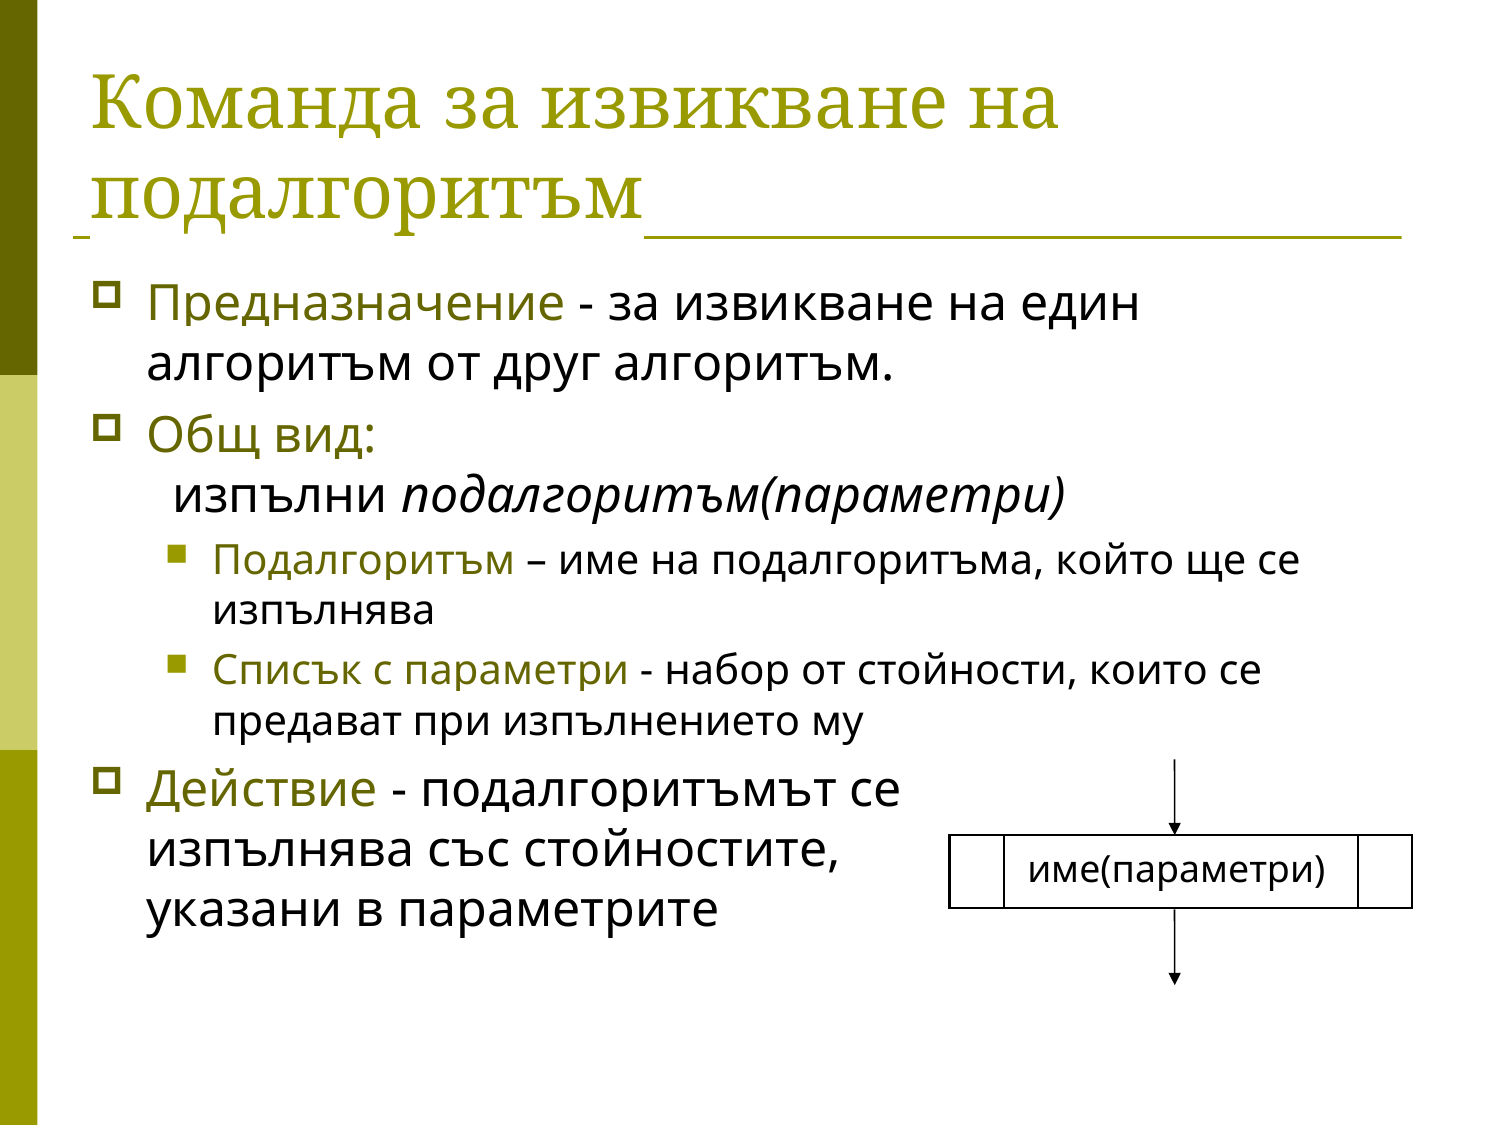

# Команда за извикване на подалгоритъм
Предназначение - за извикване на един алгоритъм от друг алгоритъм.
Общ вид:
 изпълни подалгоритъм(параметри)
Подалгоритъм – име на подалгоритъма, който ще се изпълнява
Списък с параметри - набор от стойности, които се предават при изпълнението му
Действие - подалгоритъмът се
изпълнява със стойностите,
указани в параметрите
име(параметри)